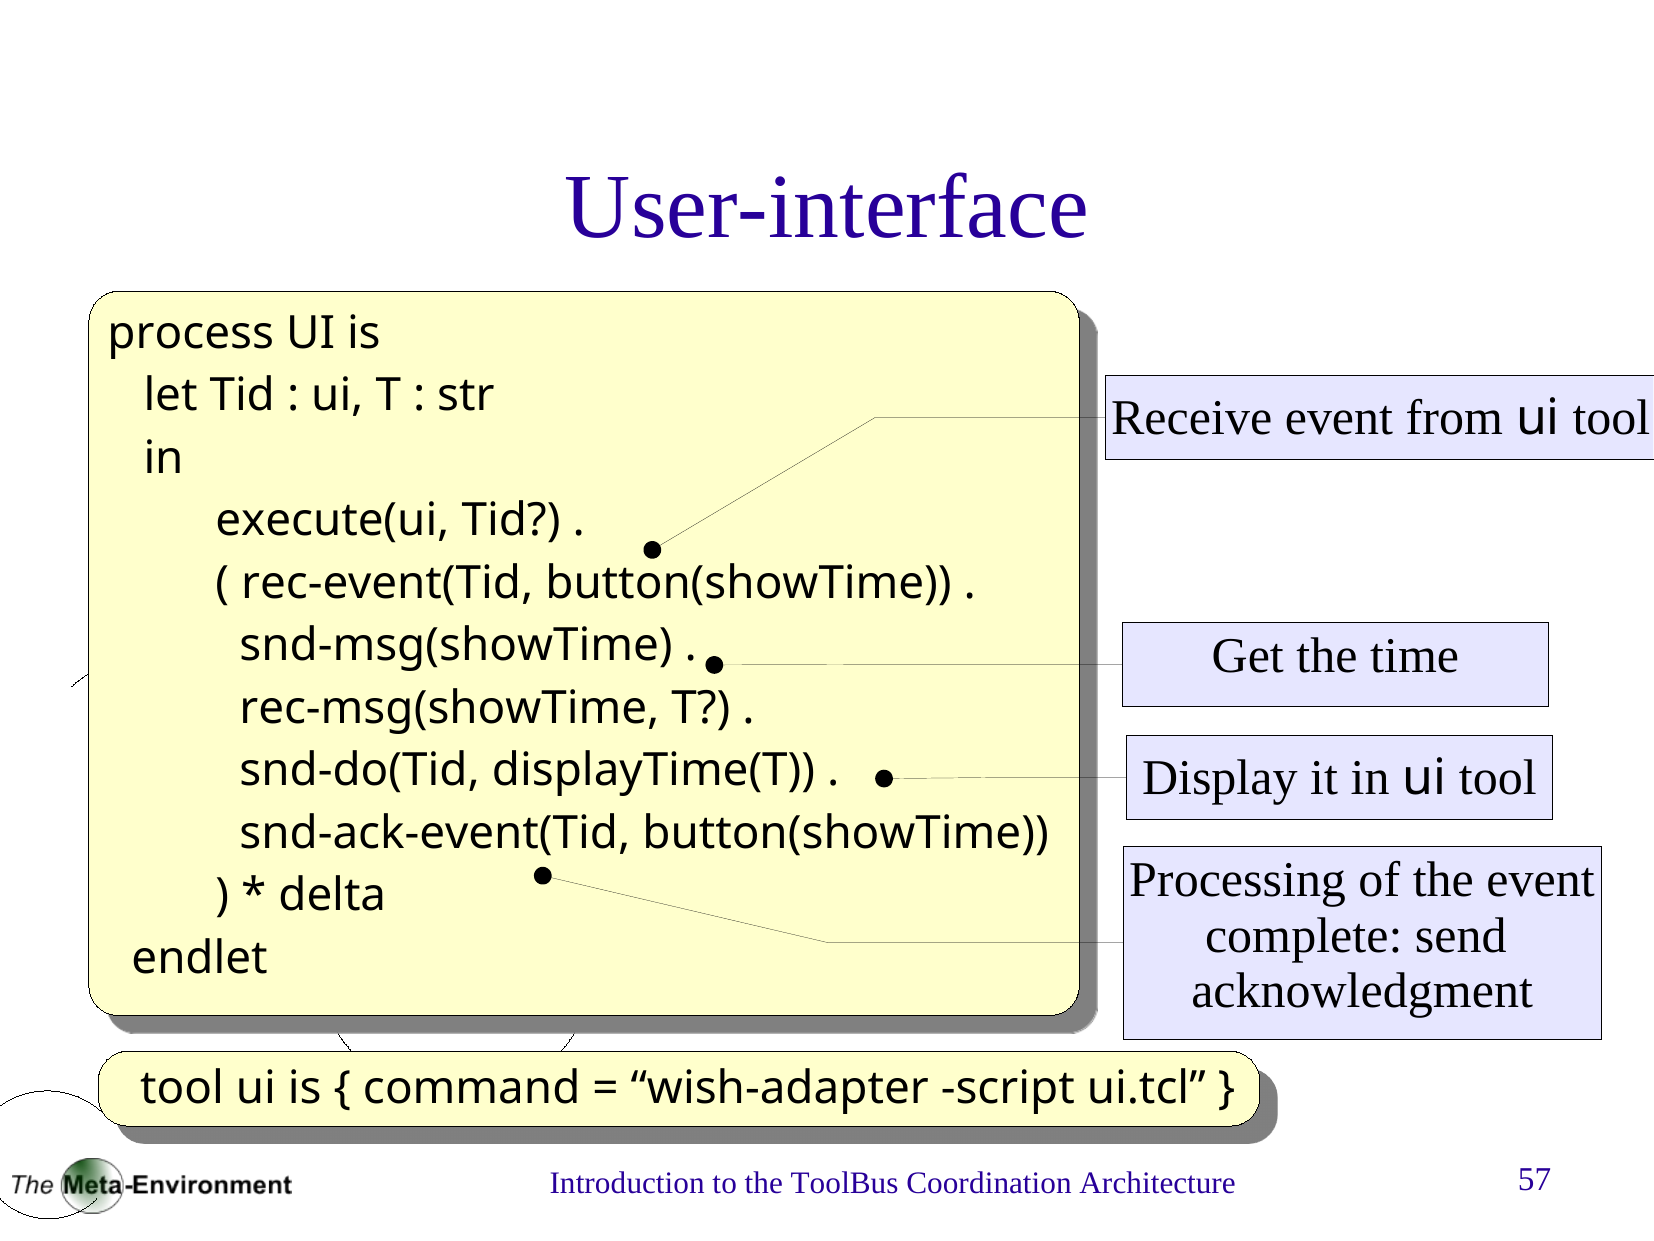

# User-interface
process UI is
 let Tid : ui, T : str
 in
 execute(ui, Tid?) .
 ( rec-event(Tid, button(showTime)) .
 snd-msg(showTime) .
 rec-msg(showTime, T?) .
 snd-do(Tid, displayTime(T)) .
 snd-ack-event(Tid, button(showTime))
 ) * delta
 endlet
tool ui is { command = “wish-adapter -script ui.tcl” }